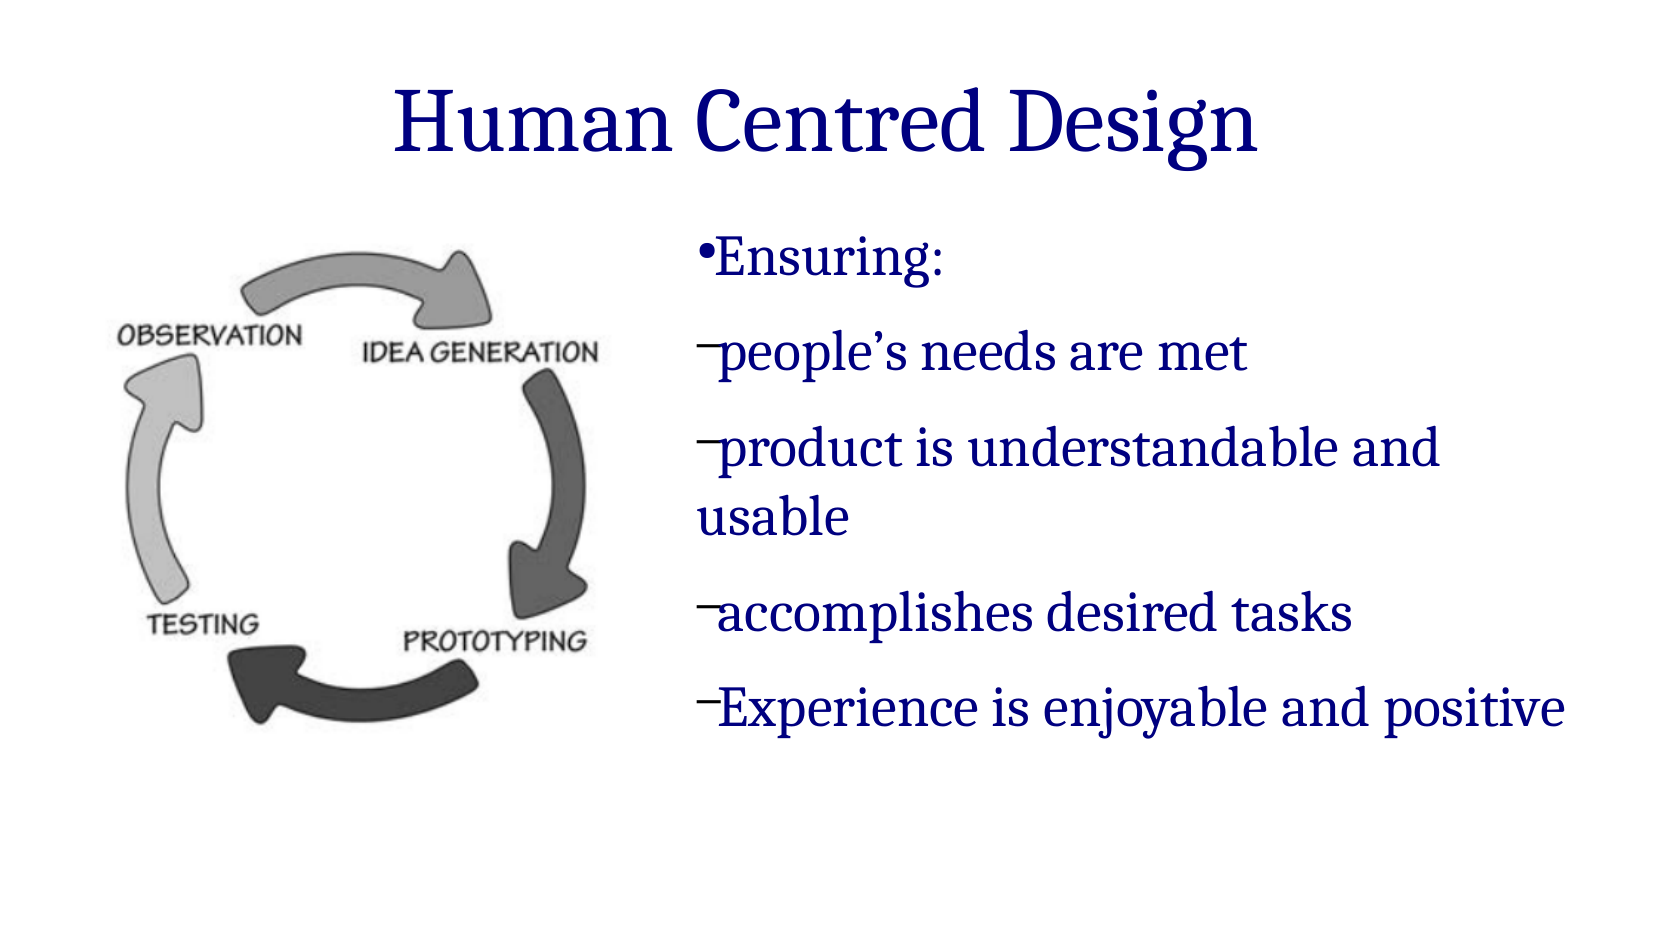

# Human Centred Design
Ensuring:
people’s needs are met
product is understandable and usable
accomplishes desired tasks
Experience is enjoyable and positive